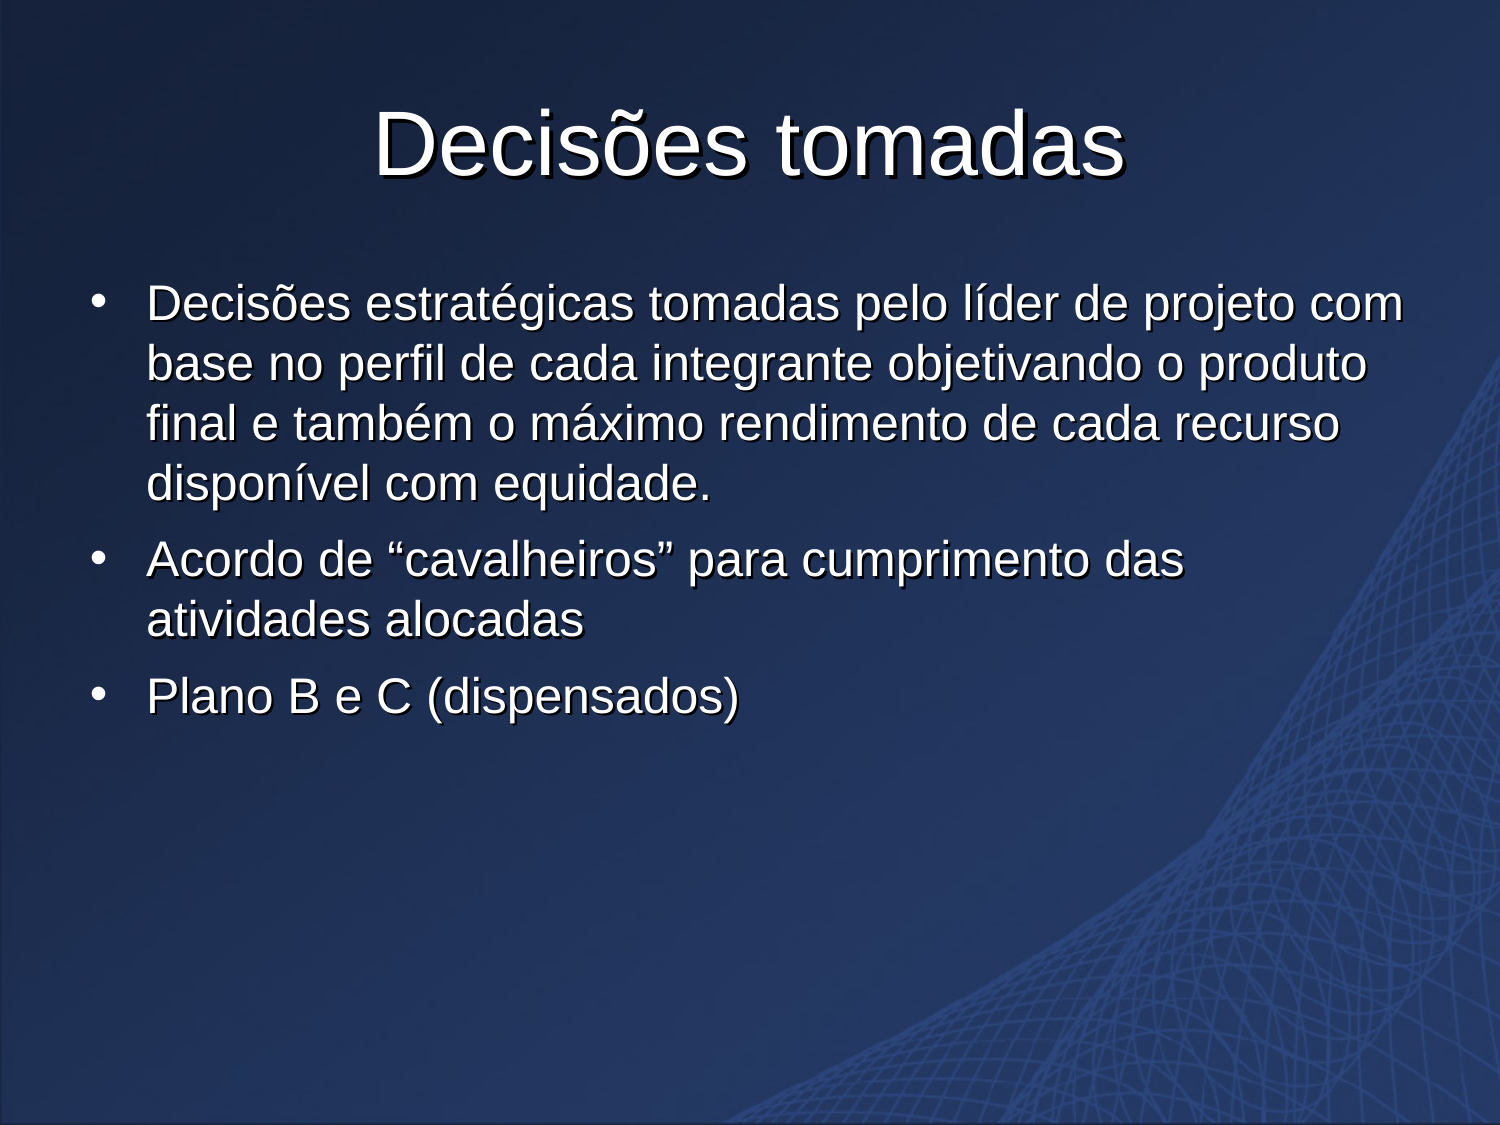

# Decisões tomadas
Decisões estratégicas tomadas pelo líder de projeto com base no perfil de cada integrante objetivando o produto final e também o máximo rendimento de cada recurso disponível com equidade.
Acordo de “cavalheiros” para cumprimento das atividades alocadas
Plano B e C (dispensados)